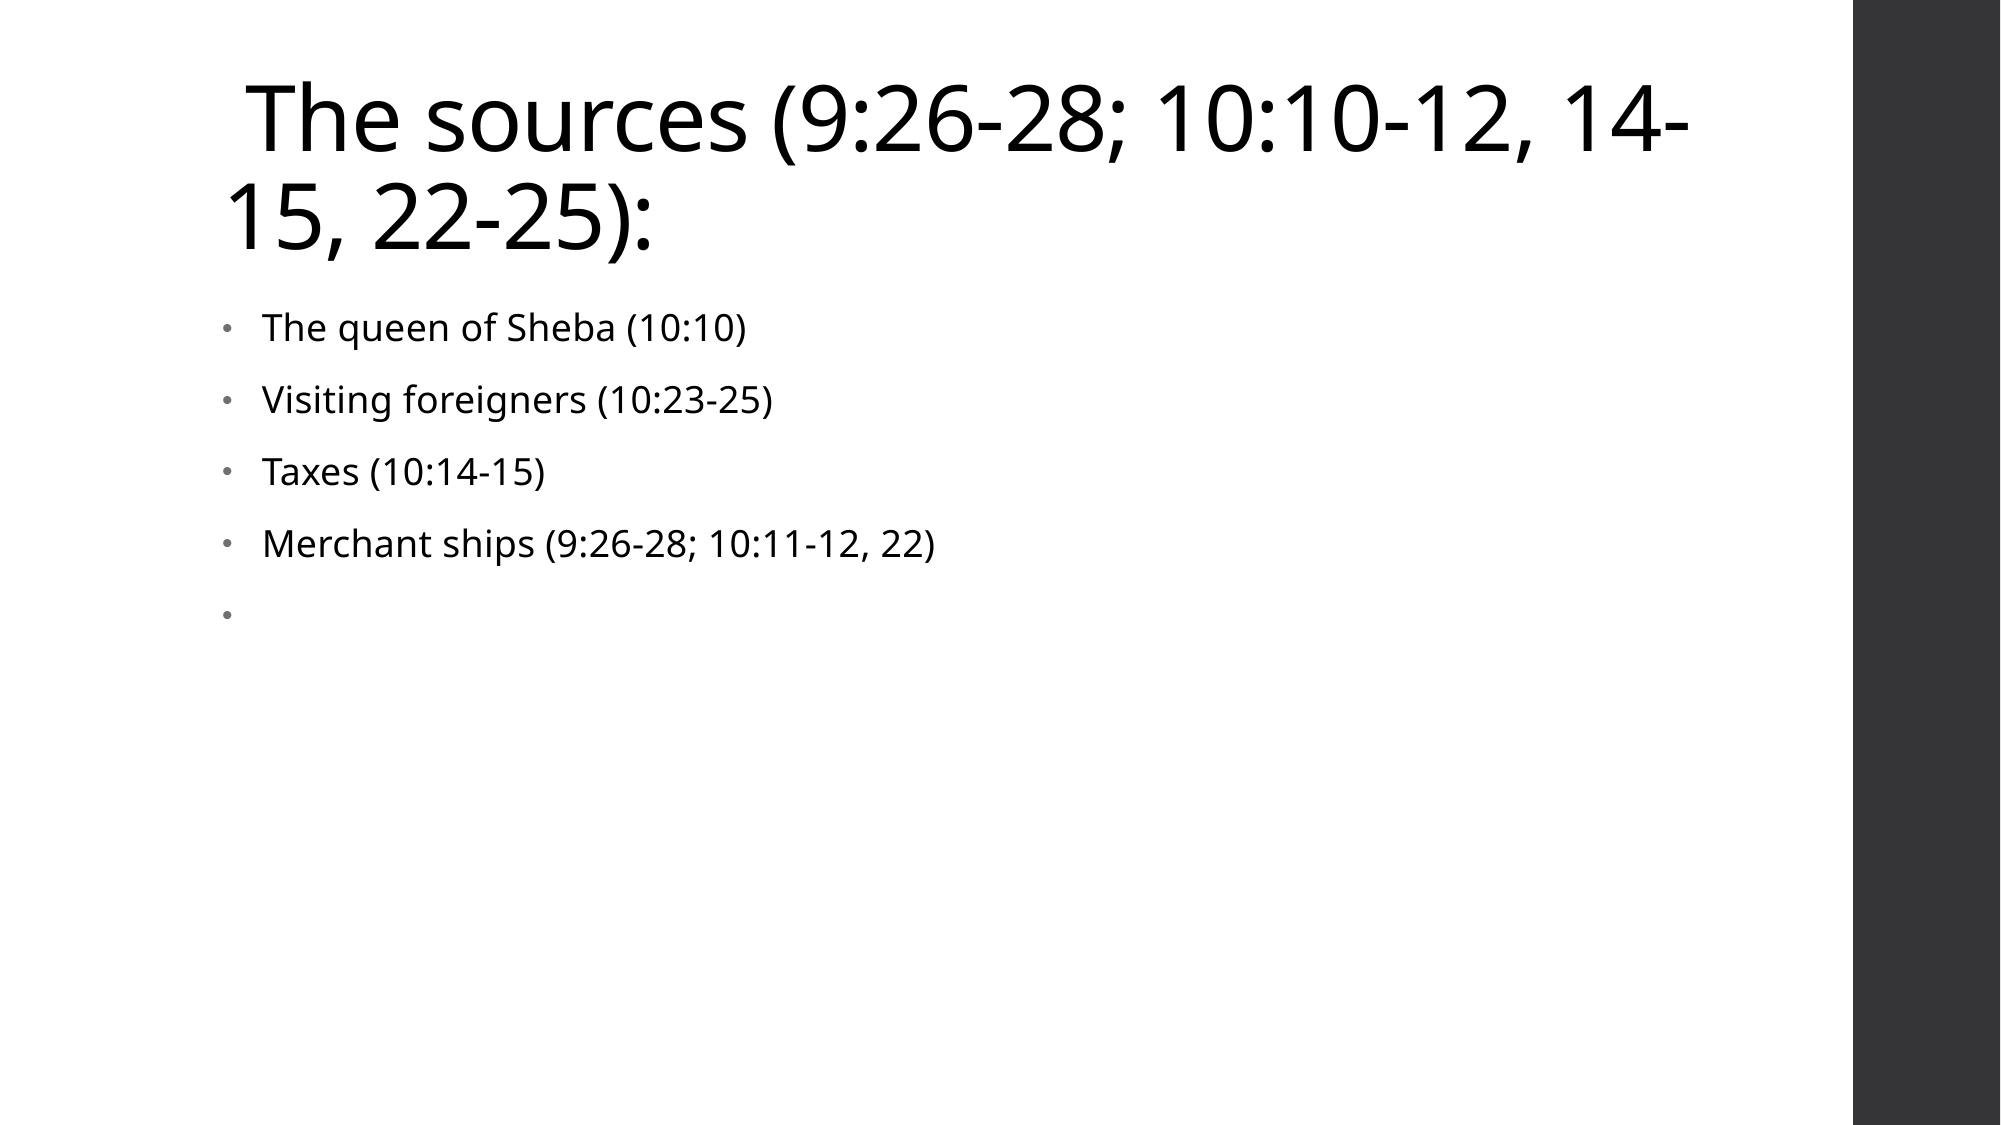

# The sources (9:26-28; 10:10-12, 14-15, 22-25):
 The queen of Sheba (10:10)
 Visiting foreigners (10:23-25)
 Taxes (10:14-15)
 Merchant ships (9:26-28; 10:11-12, 22)